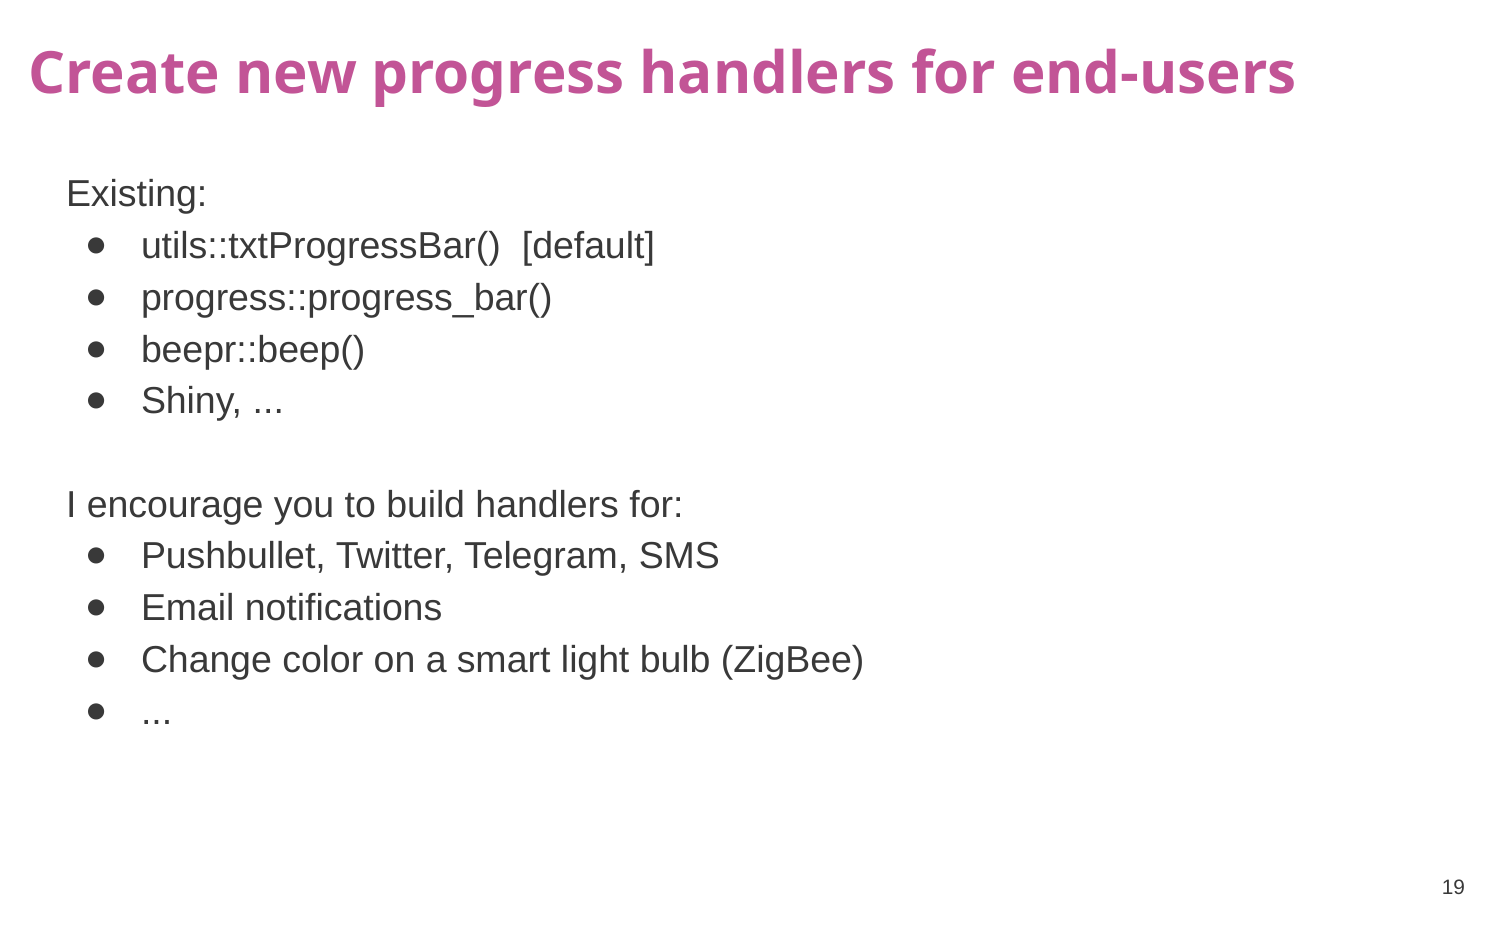

# Create new progress handlers for end-users
Existing:
utils::txtProgressBar() [default]
progress::progress_bar()
beepr::beep()
Shiny, ...
I encourage you to build handlers for:
Pushbullet, Twitter, Telegram, SMS
Email notifications
Change color on a smart light bulb (ZigBee)
...